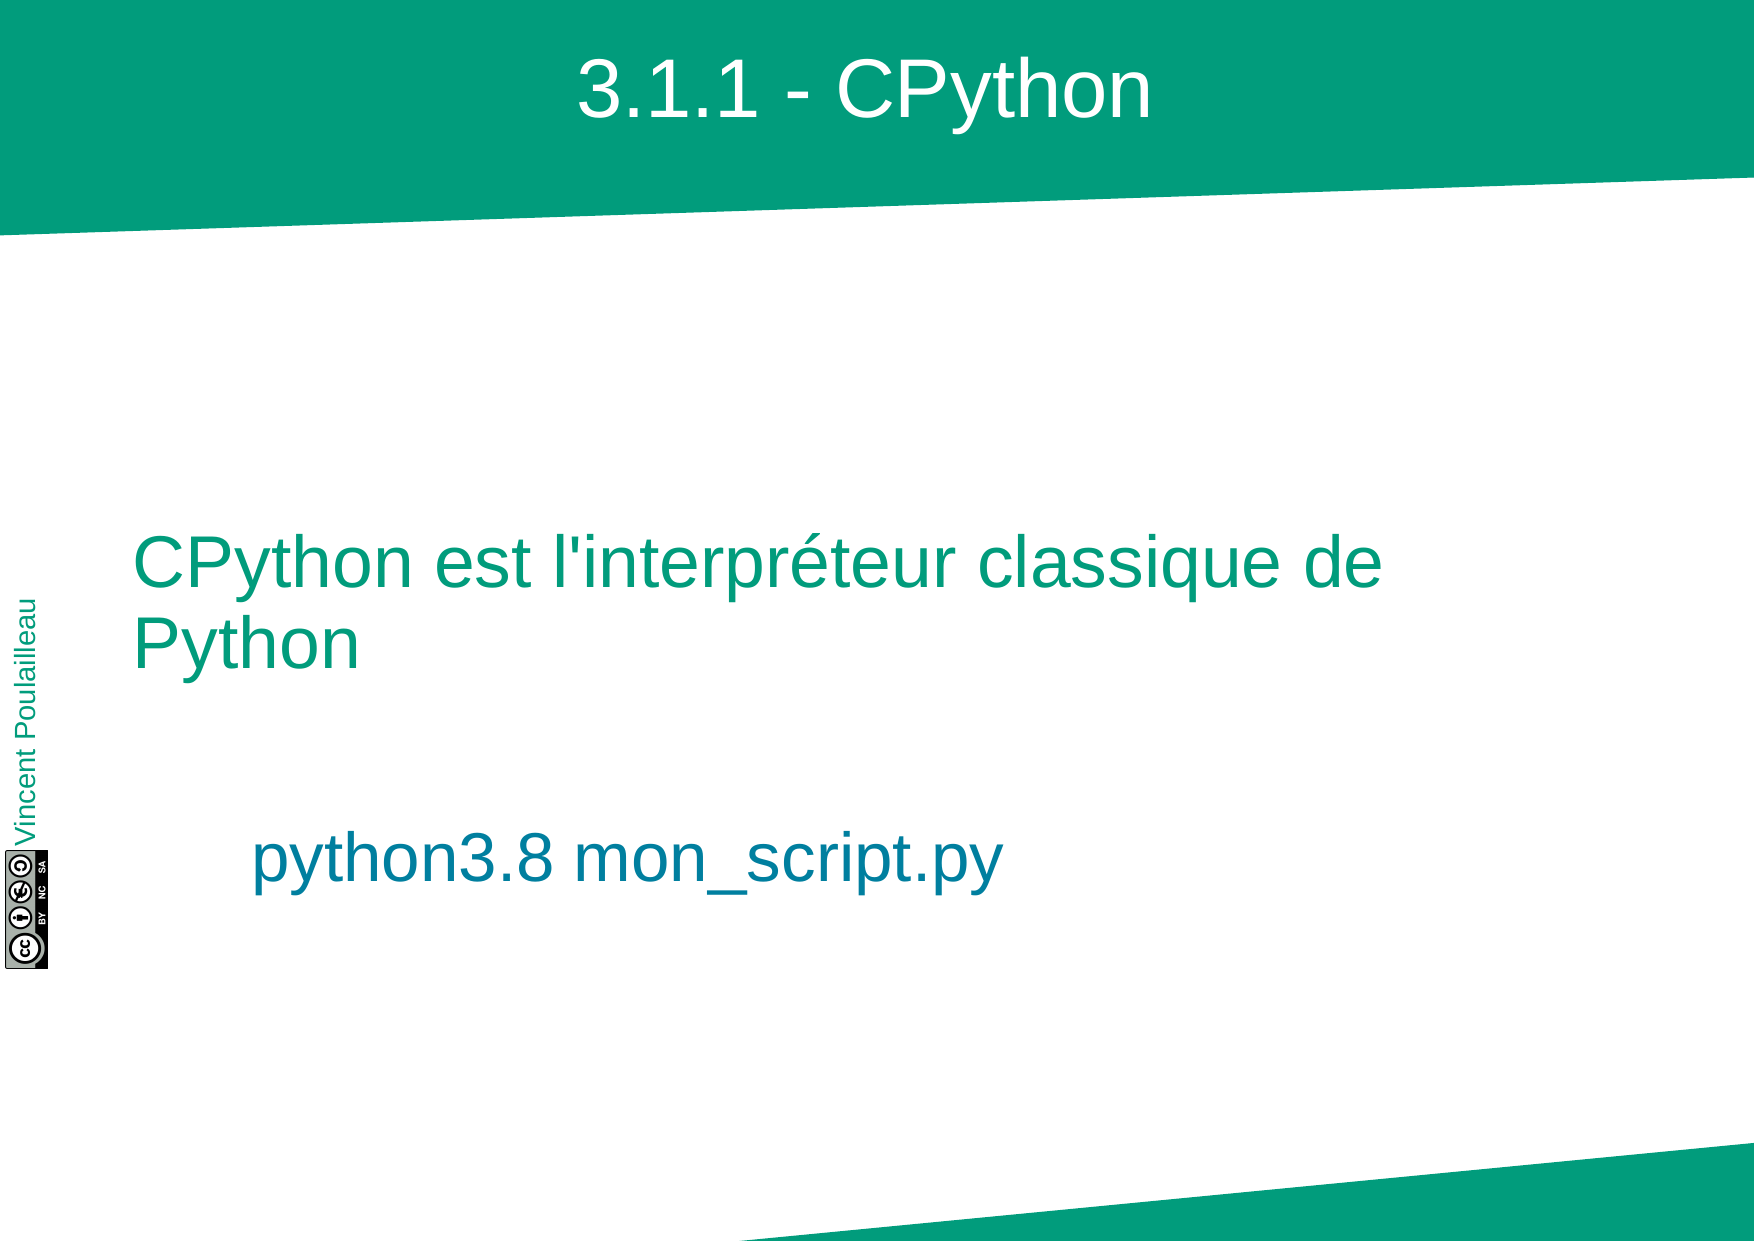

3.1.1 - CPython
CPython est l'interpréteur classique de Python
python3.8 mon_script.py
© 2019 Vincent Poulailleau